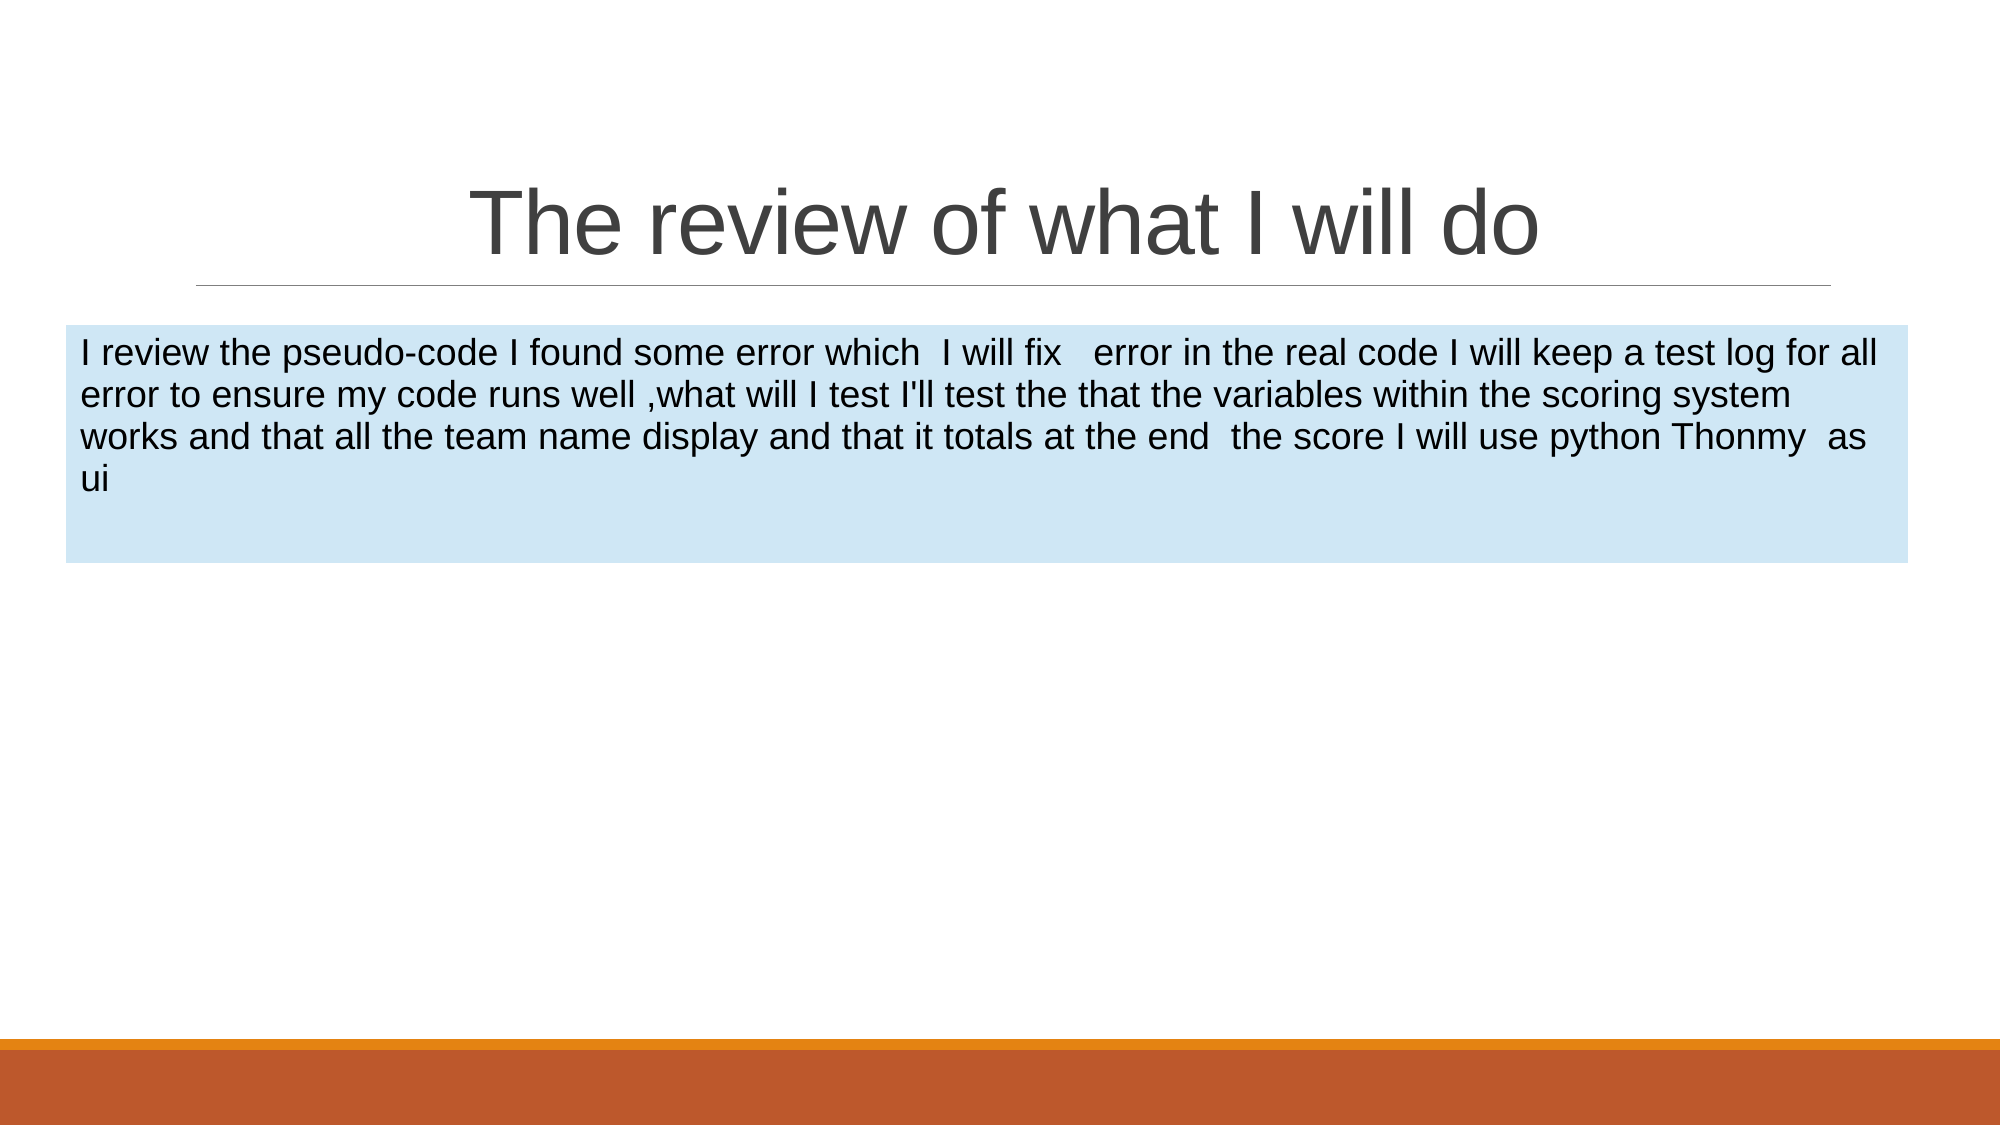

# The review of what I will do
| I review the pseudo-code I found some error which I will fix error in the real code I will keep a test log for all error to ensure my code runs well ,what will I test I'll test the that the variables within the scoring system works and that all the team name display and that it totals at the end the score I will use python Thonmy as ui |
| --- |